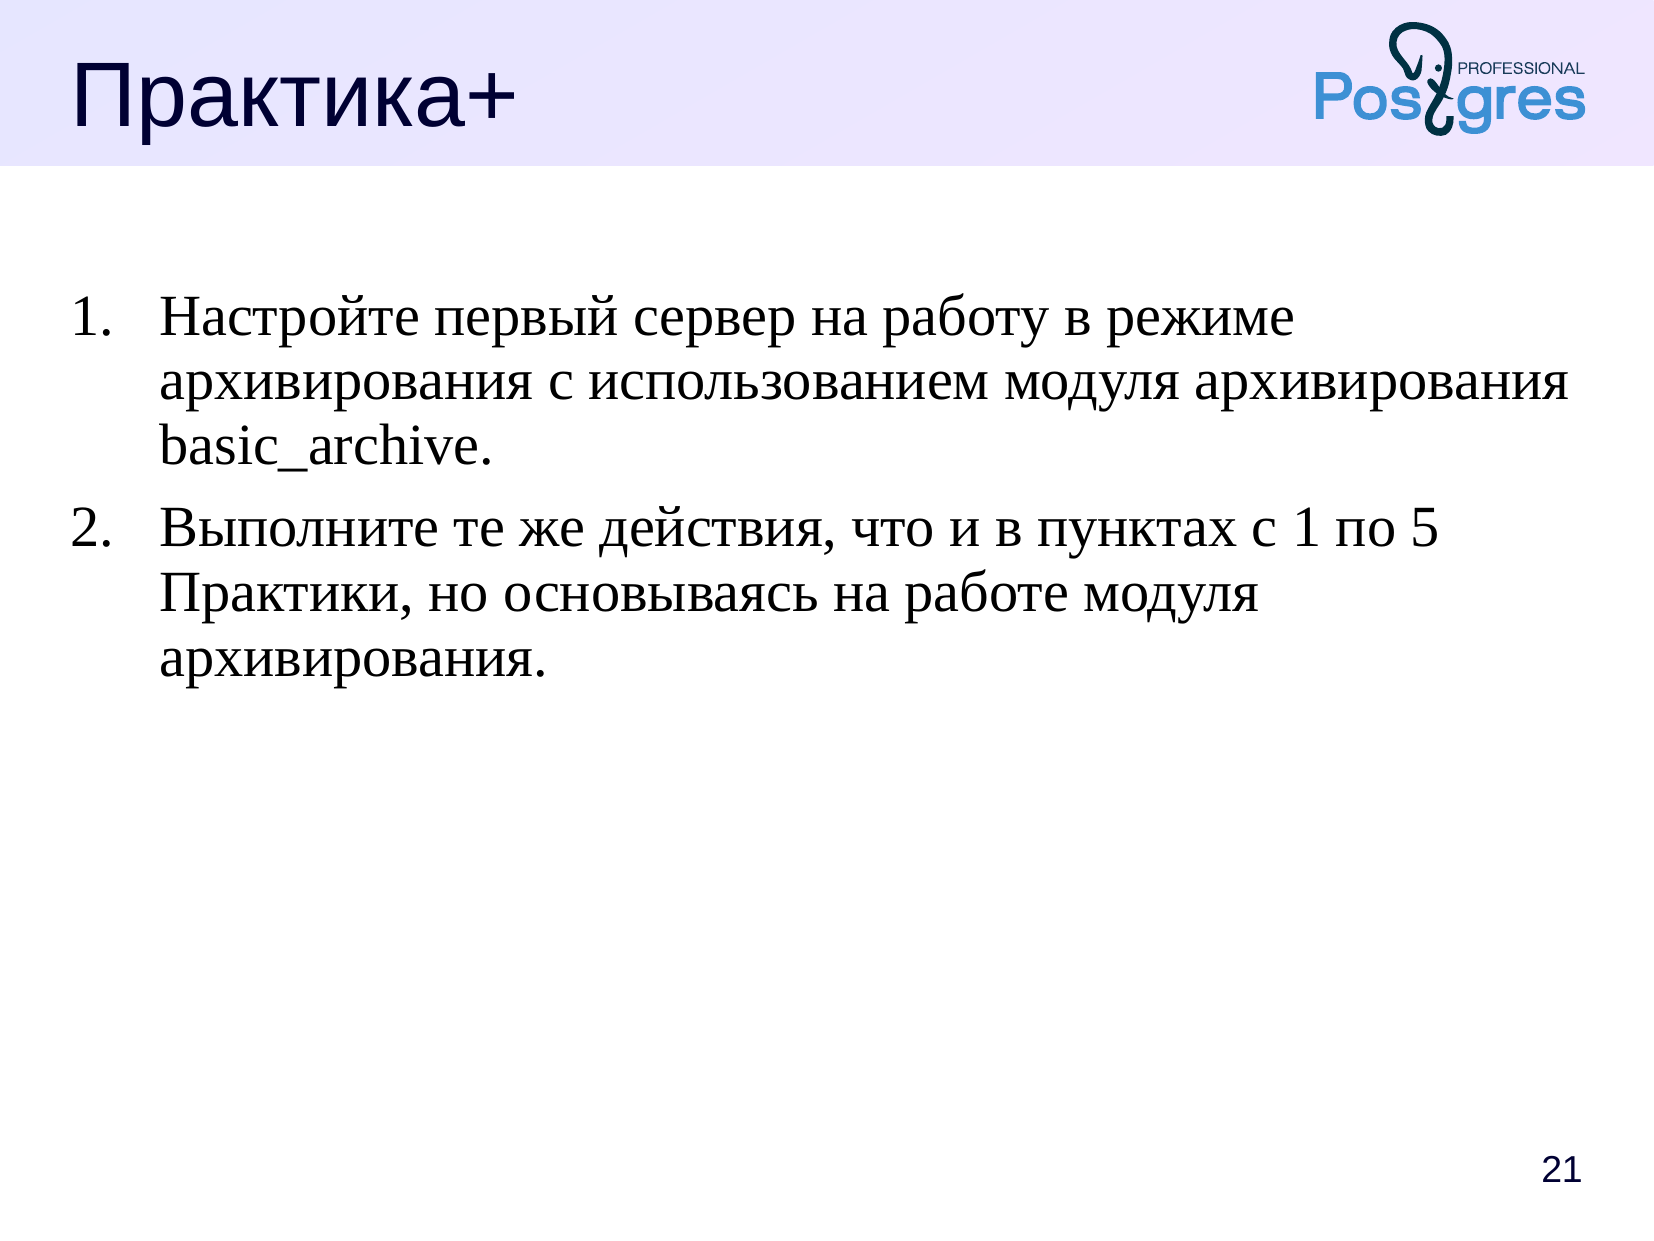

# Практика+
Настройте первый сервер на работу в режиме архивирования с использованием модуля архивирования basic_archive.
Выполните те же действия, что и в пунктах с 1 по 5 Практики, но основываясь на работе модуля архивирования.